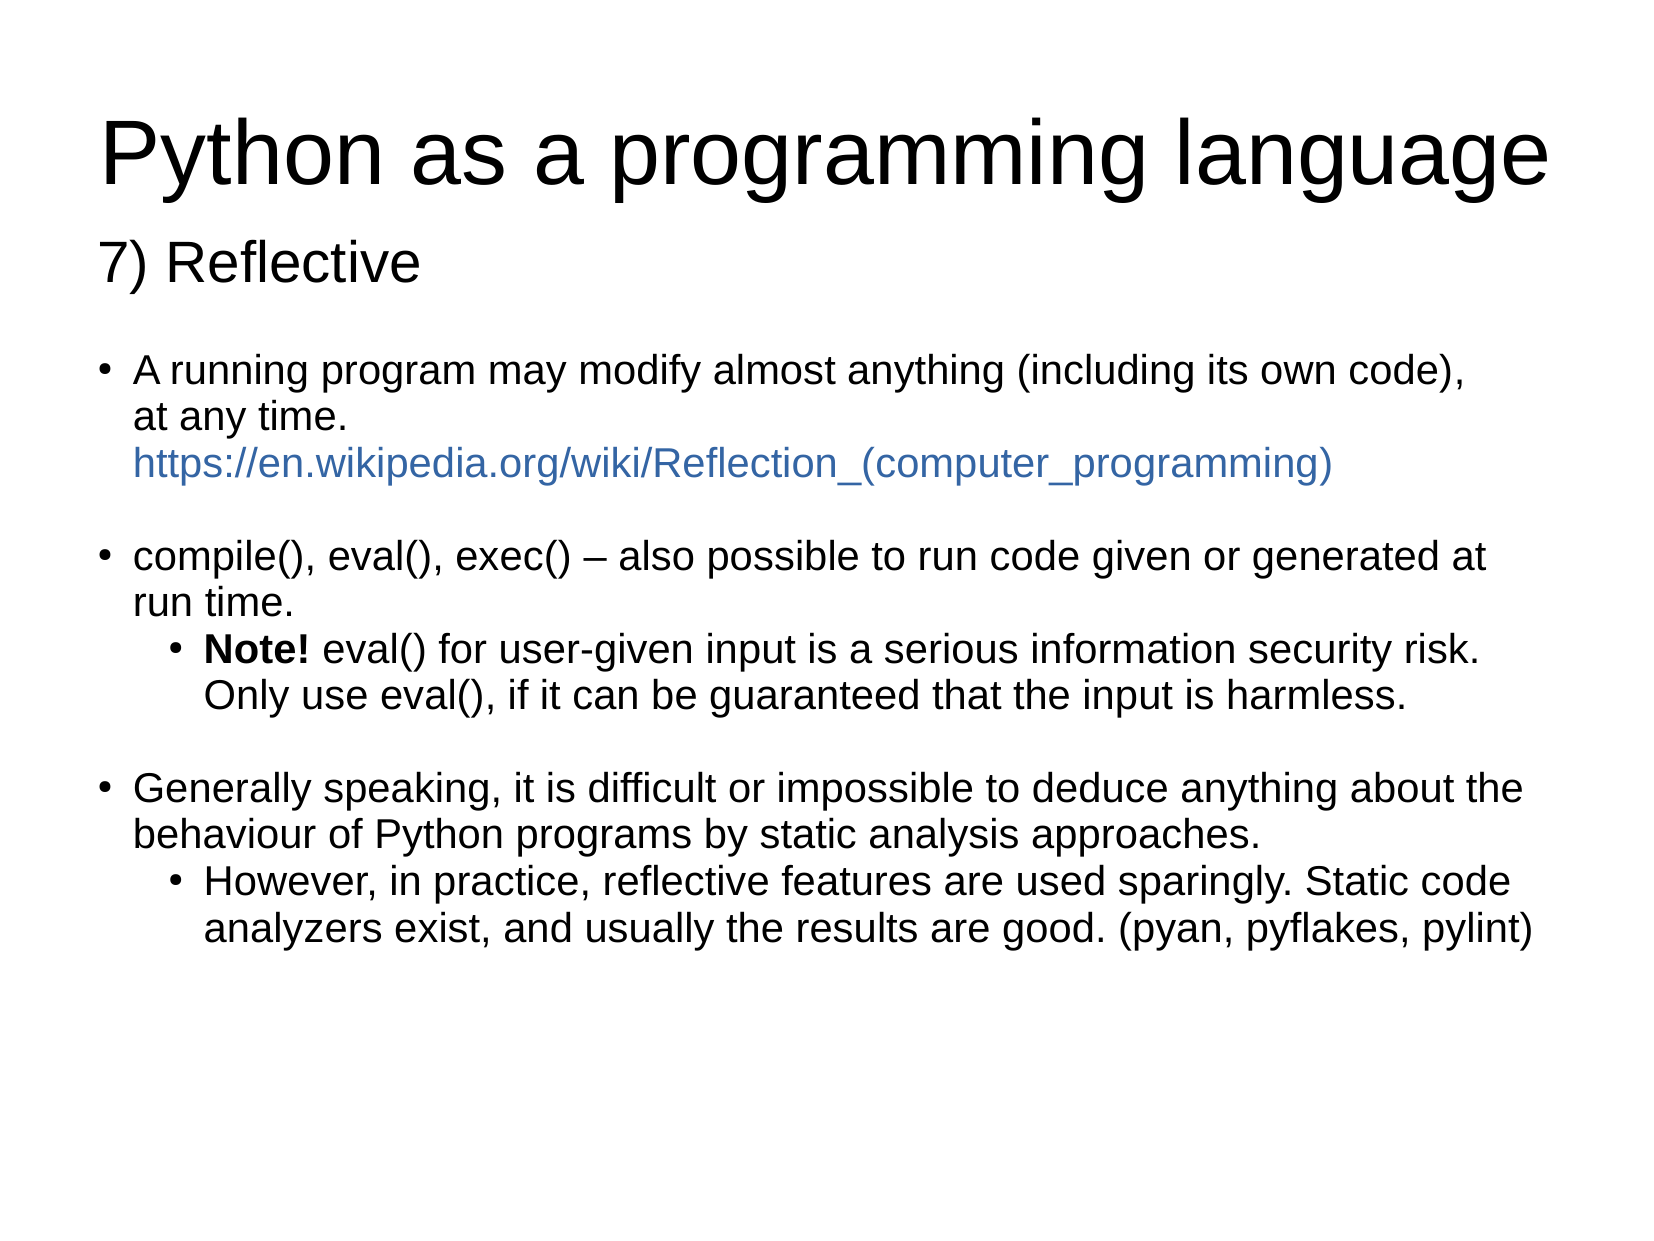

# Python as a programming language
7) Reflective
A running program may modify almost anything (including its own code),
at any time.
https://en.wikipedia.org/wiki/Reflection_(computer_programming)
compile(), eval(), exec() – also possible to run code given or generated at run time.
Note! eval() for user-given input is a serious information security risk.
Only use eval(), if it can be guaranteed that the input is harmless.
Generally speaking, it is difficult or impossible to deduce anything about the behaviour of Python programs by static analysis approaches.
However, in practice, reflective features are used sparingly. Static code analyzers exist, and usually the results are good. (pyan, pyflakes, pylint)